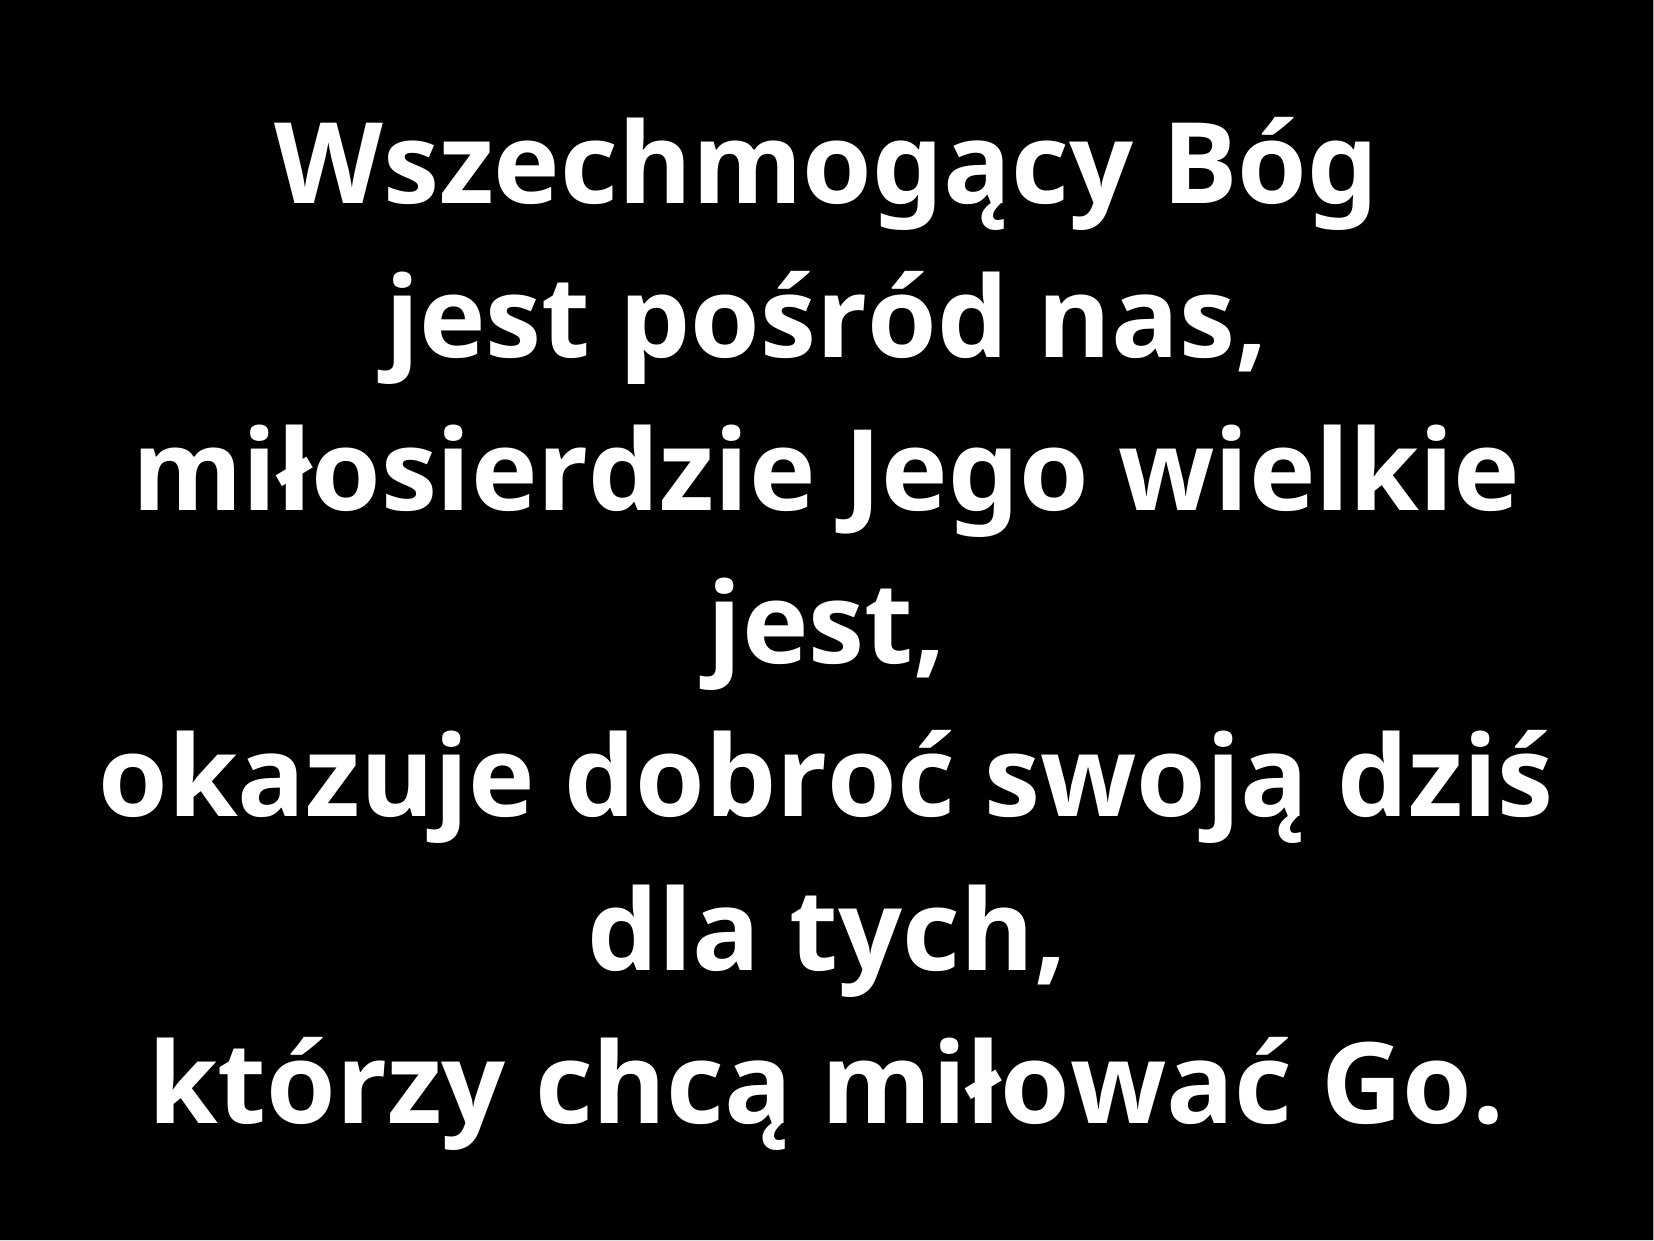

# Wszechmogący Bóg jest pośród nas, miłosierdzie Jego wielkie jest, okazuje dobroć swoją dziś dla tych, którzy chcą miłować Go.